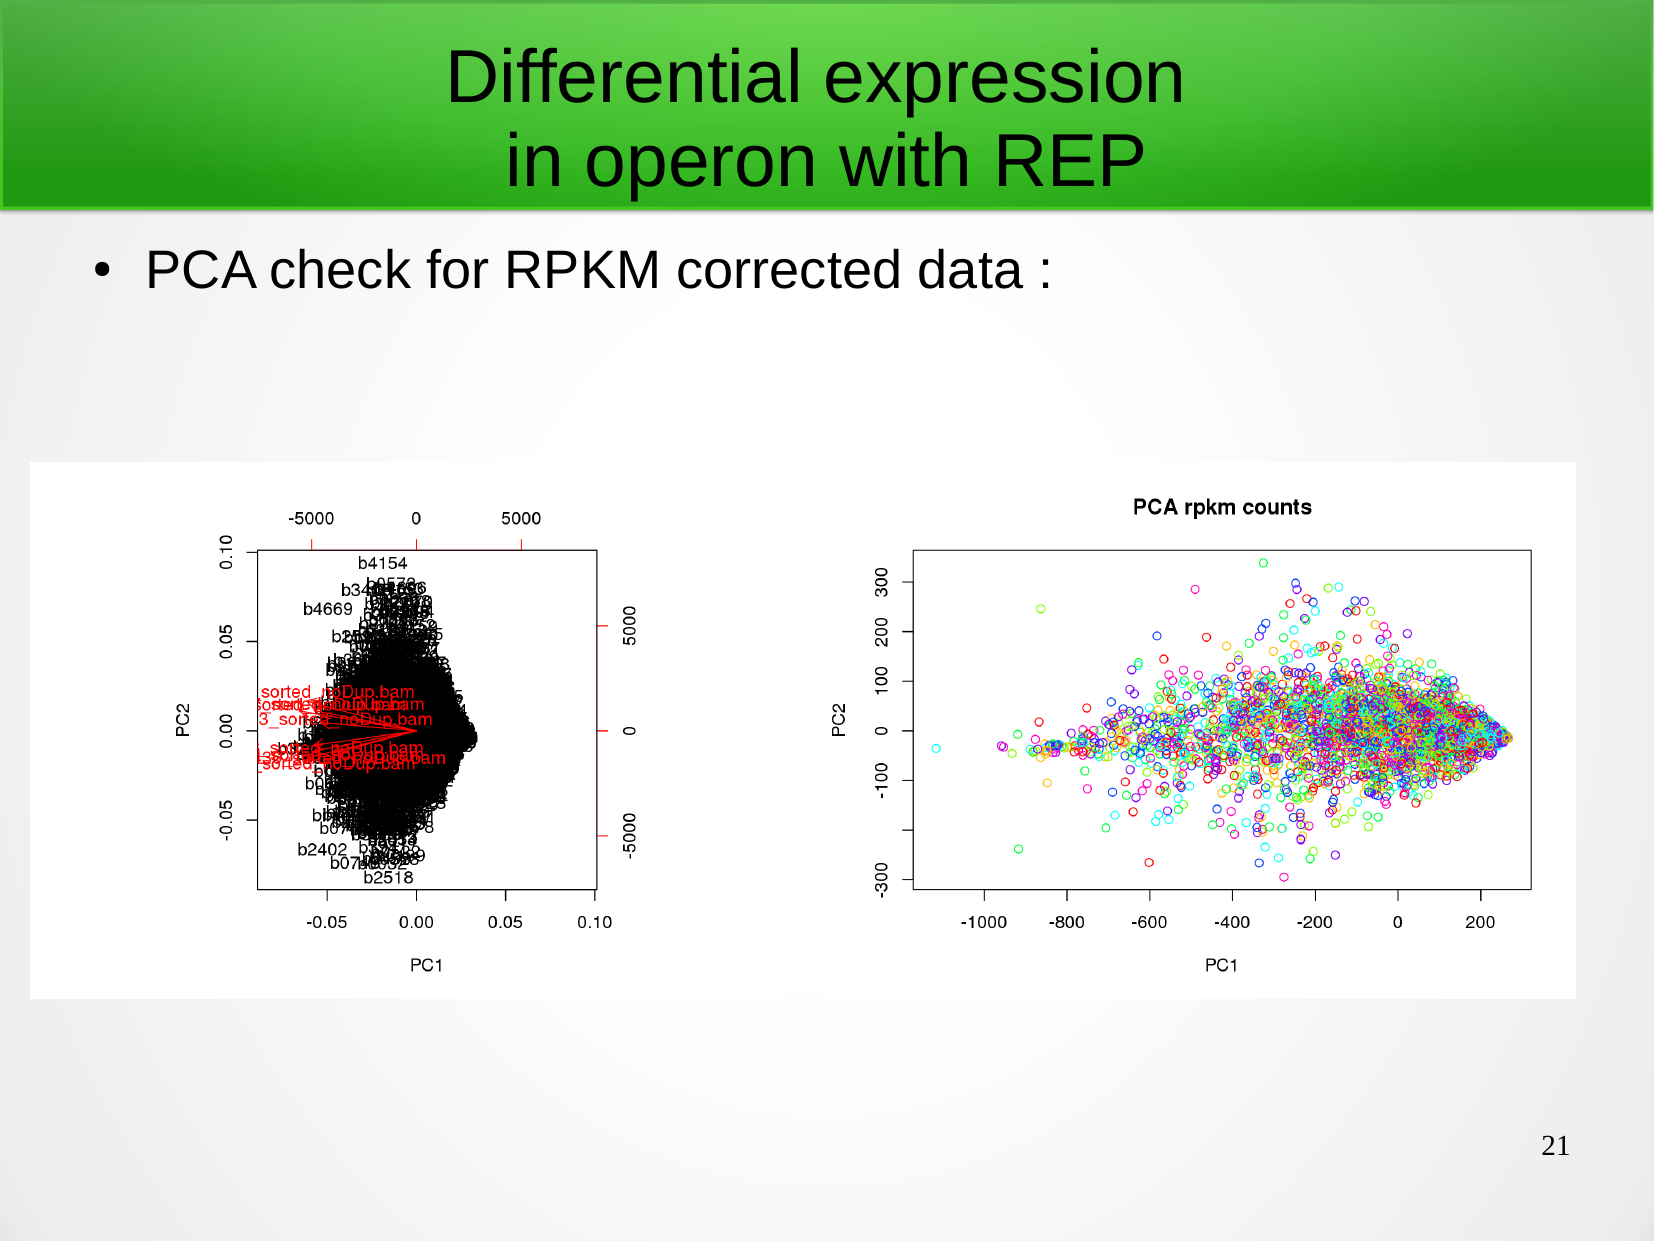

# Differential expression in operon with REP
PCA check for RPKM corrected data :
21